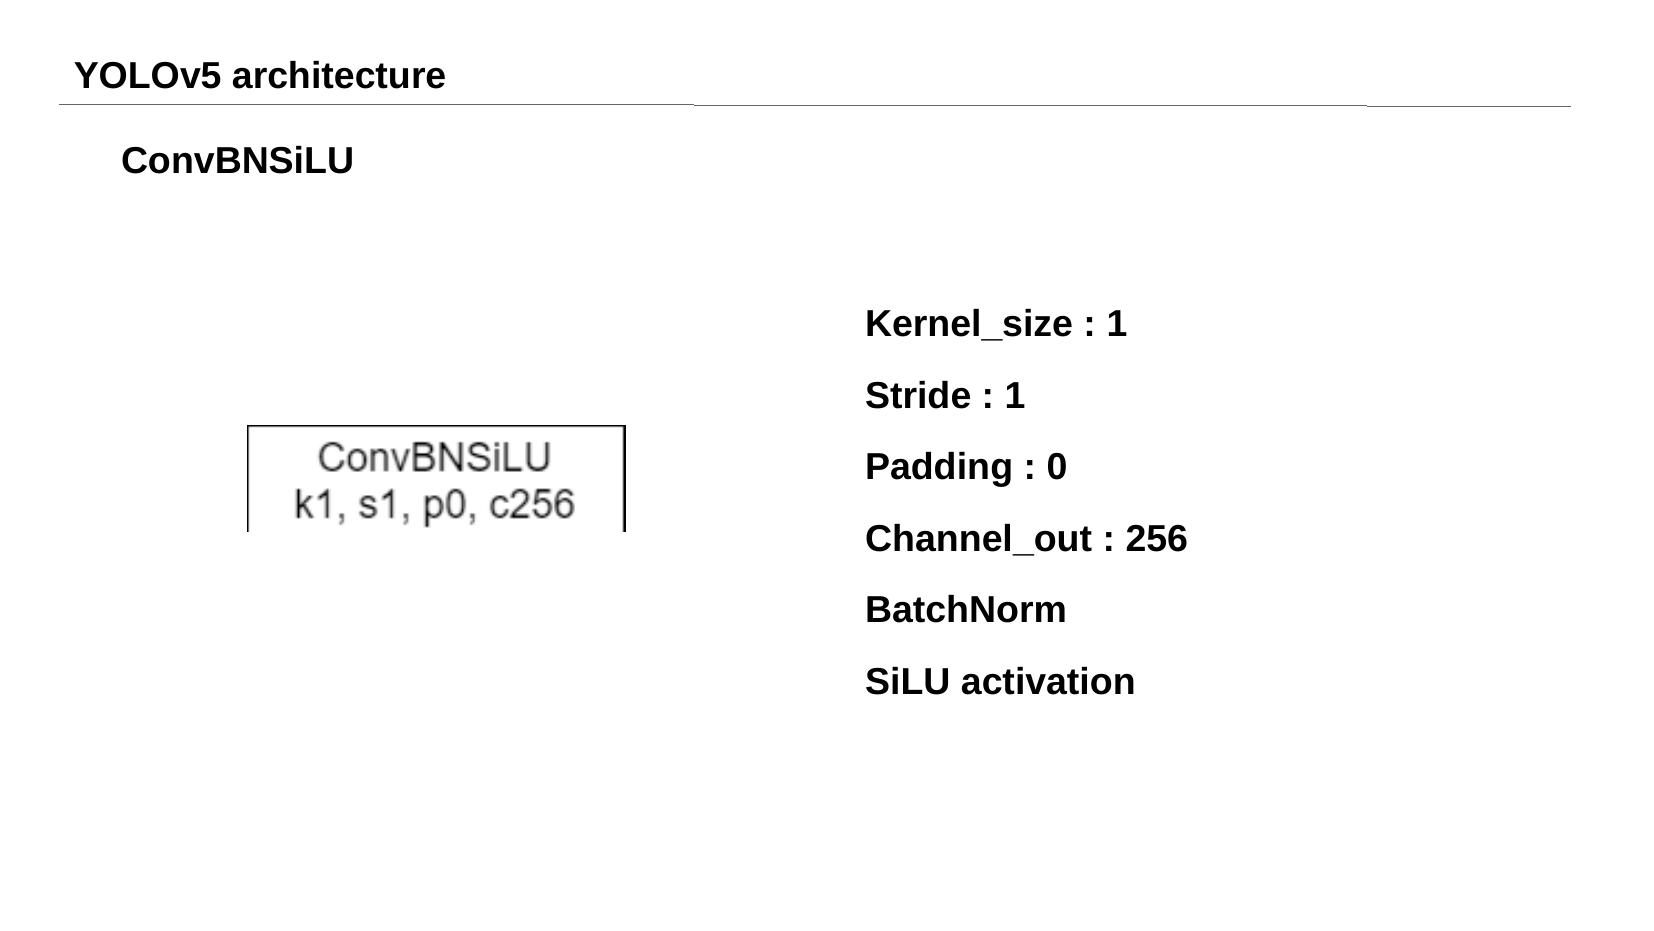

YOLOv5 architecture
ConvBNSiLU
Kernel_size : 1
Stride : 1
Padding : 0
Channel_out : 256
BatchNorm
SiLU activation